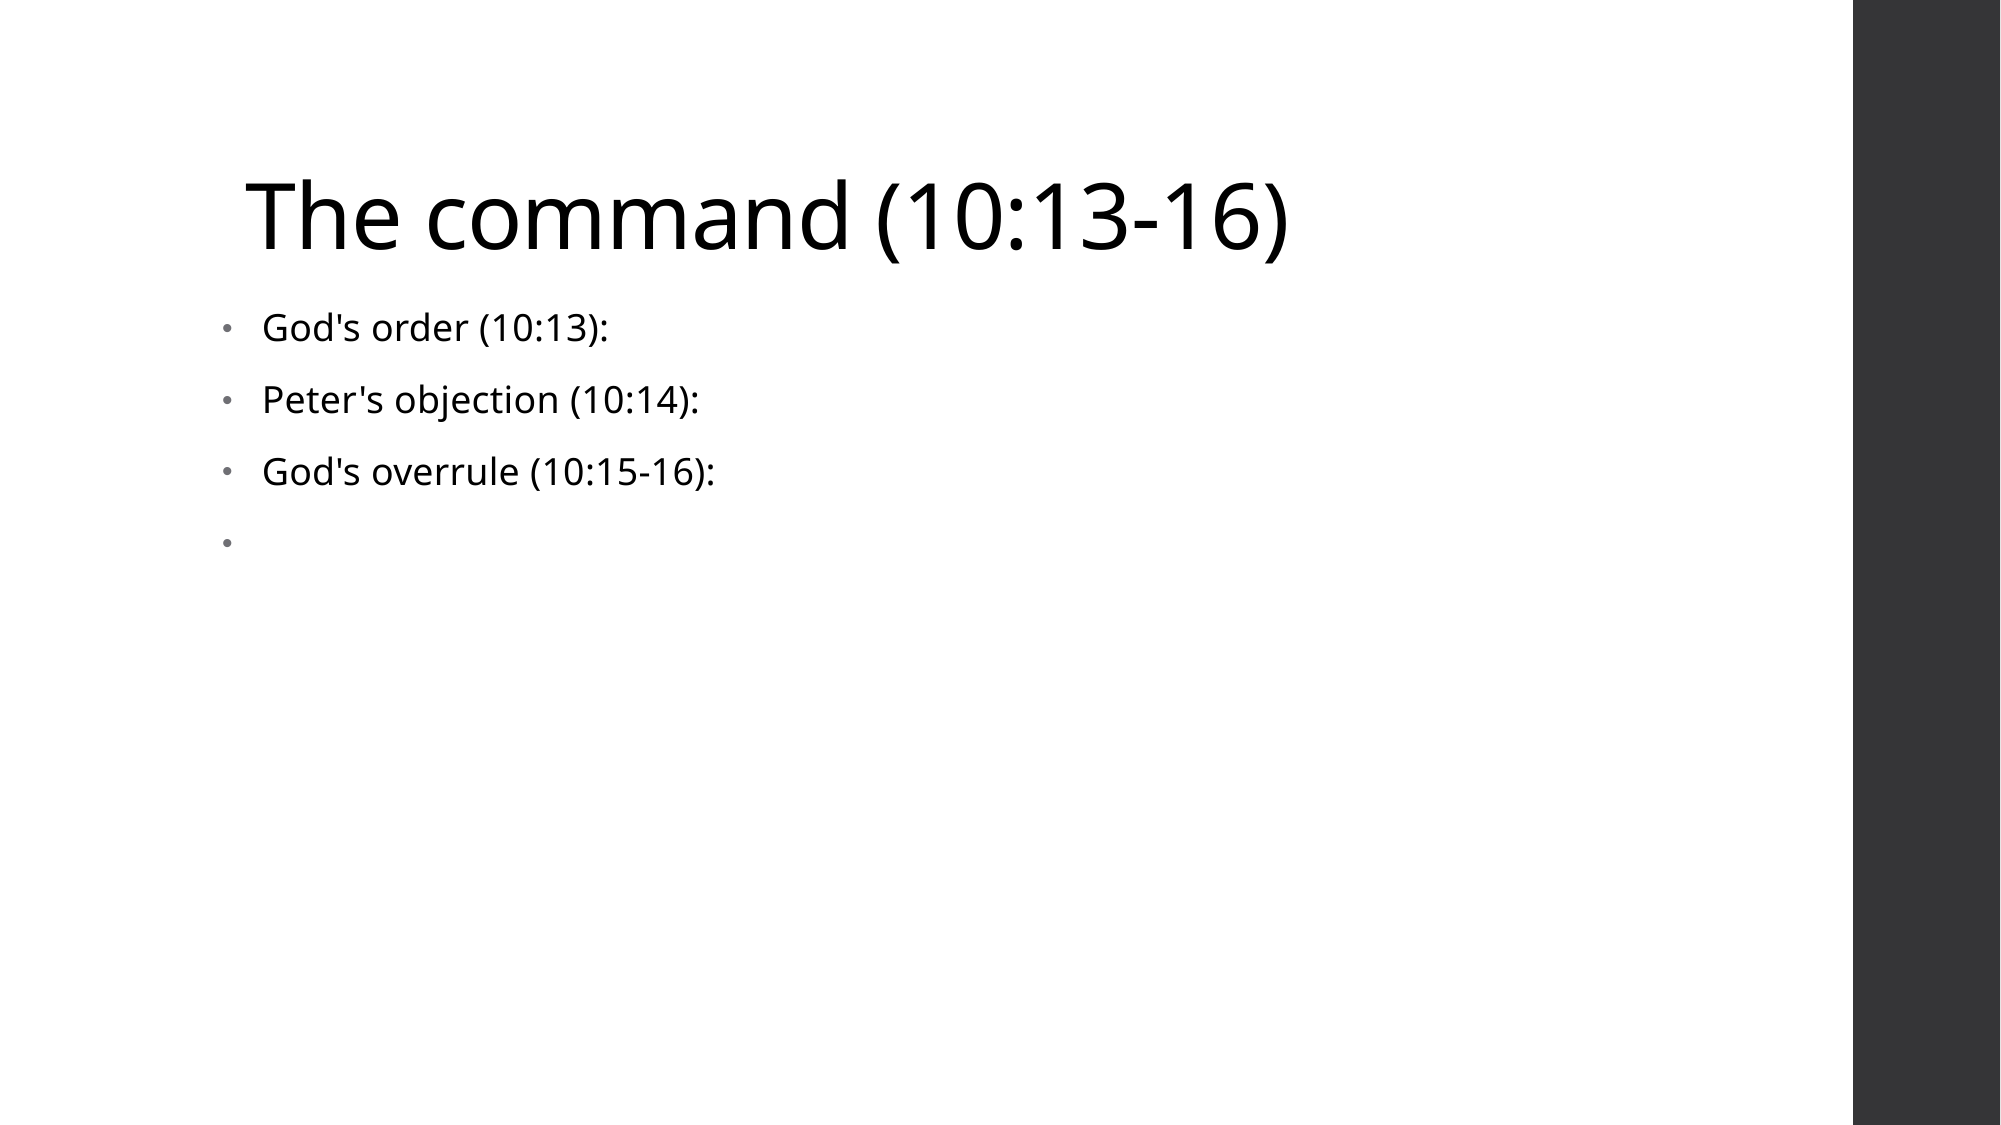

# The command (10:13-16)
 God's order (10:13):
 Peter's objection (10:14):
 God's overrule (10:15-16):